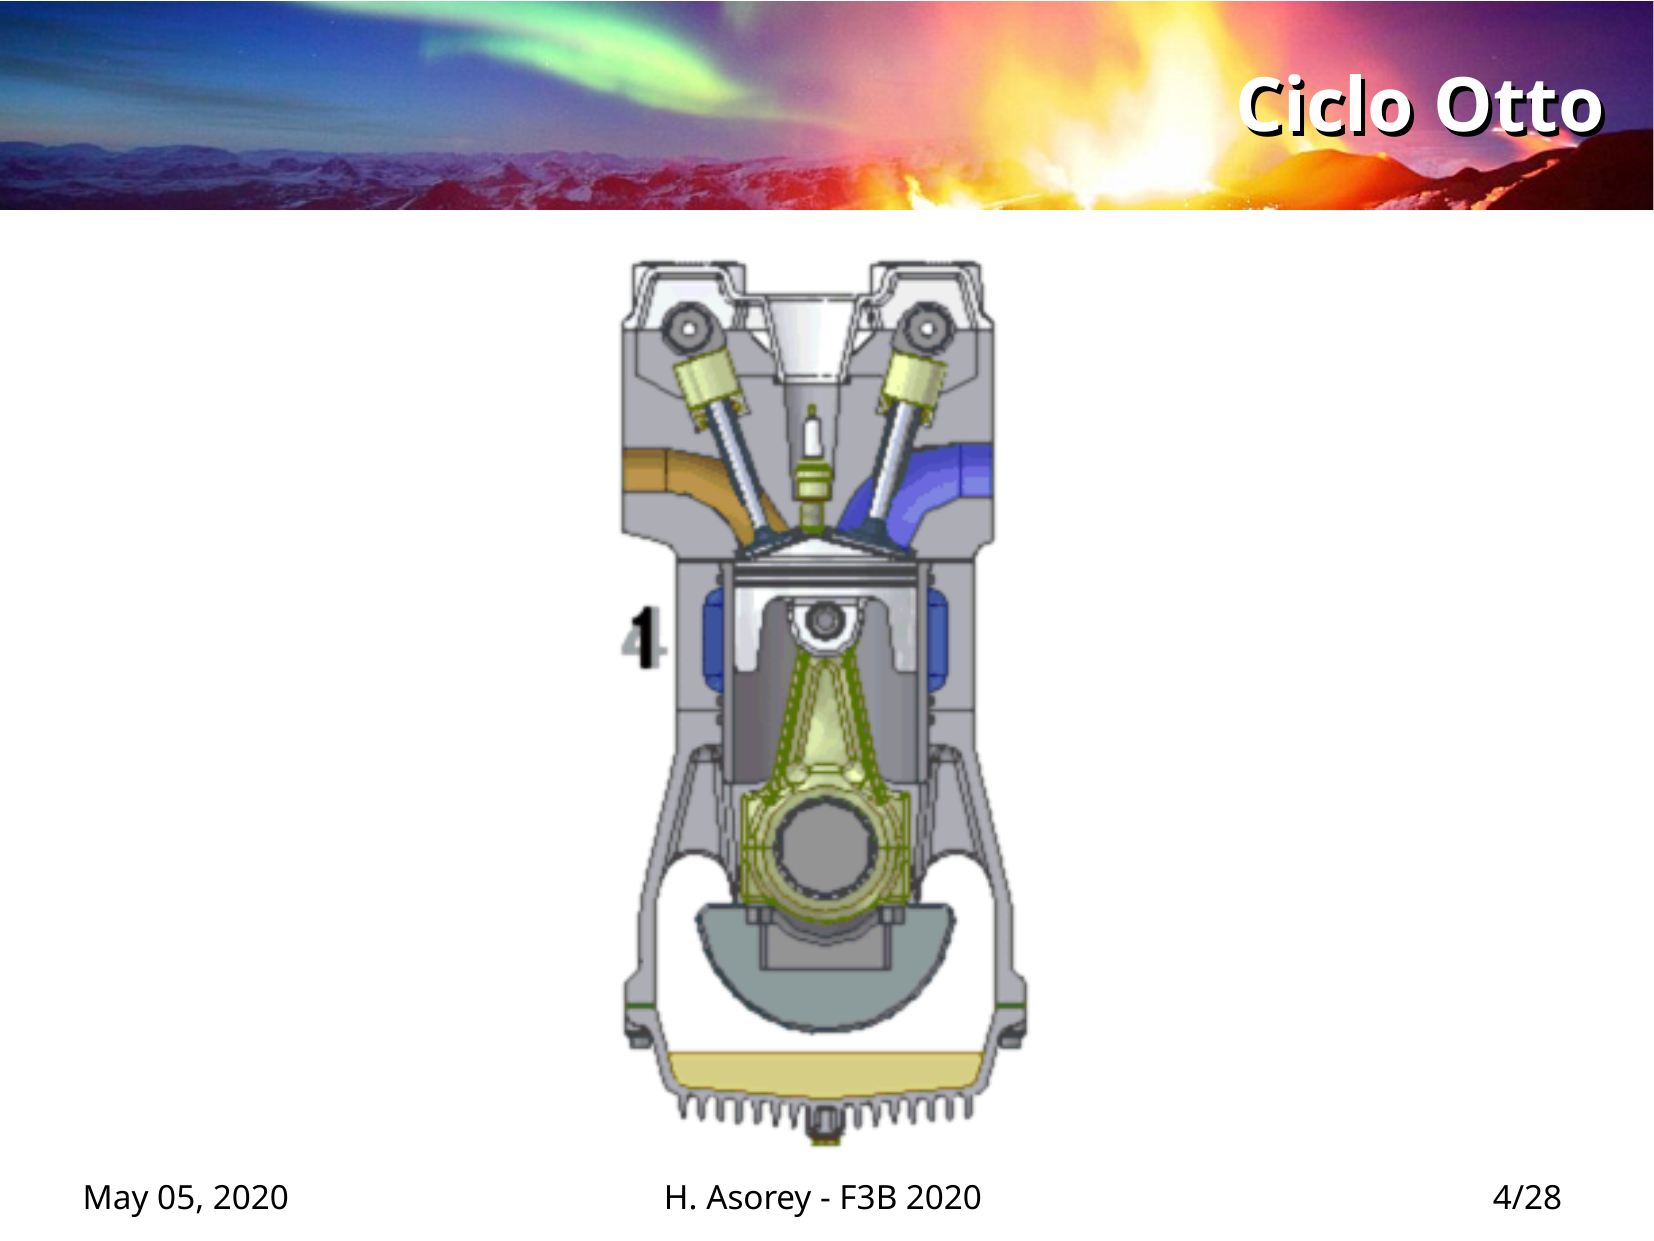

# Ciclo Otto
May 05, 2020
H. Asorey - F3B 2020
4